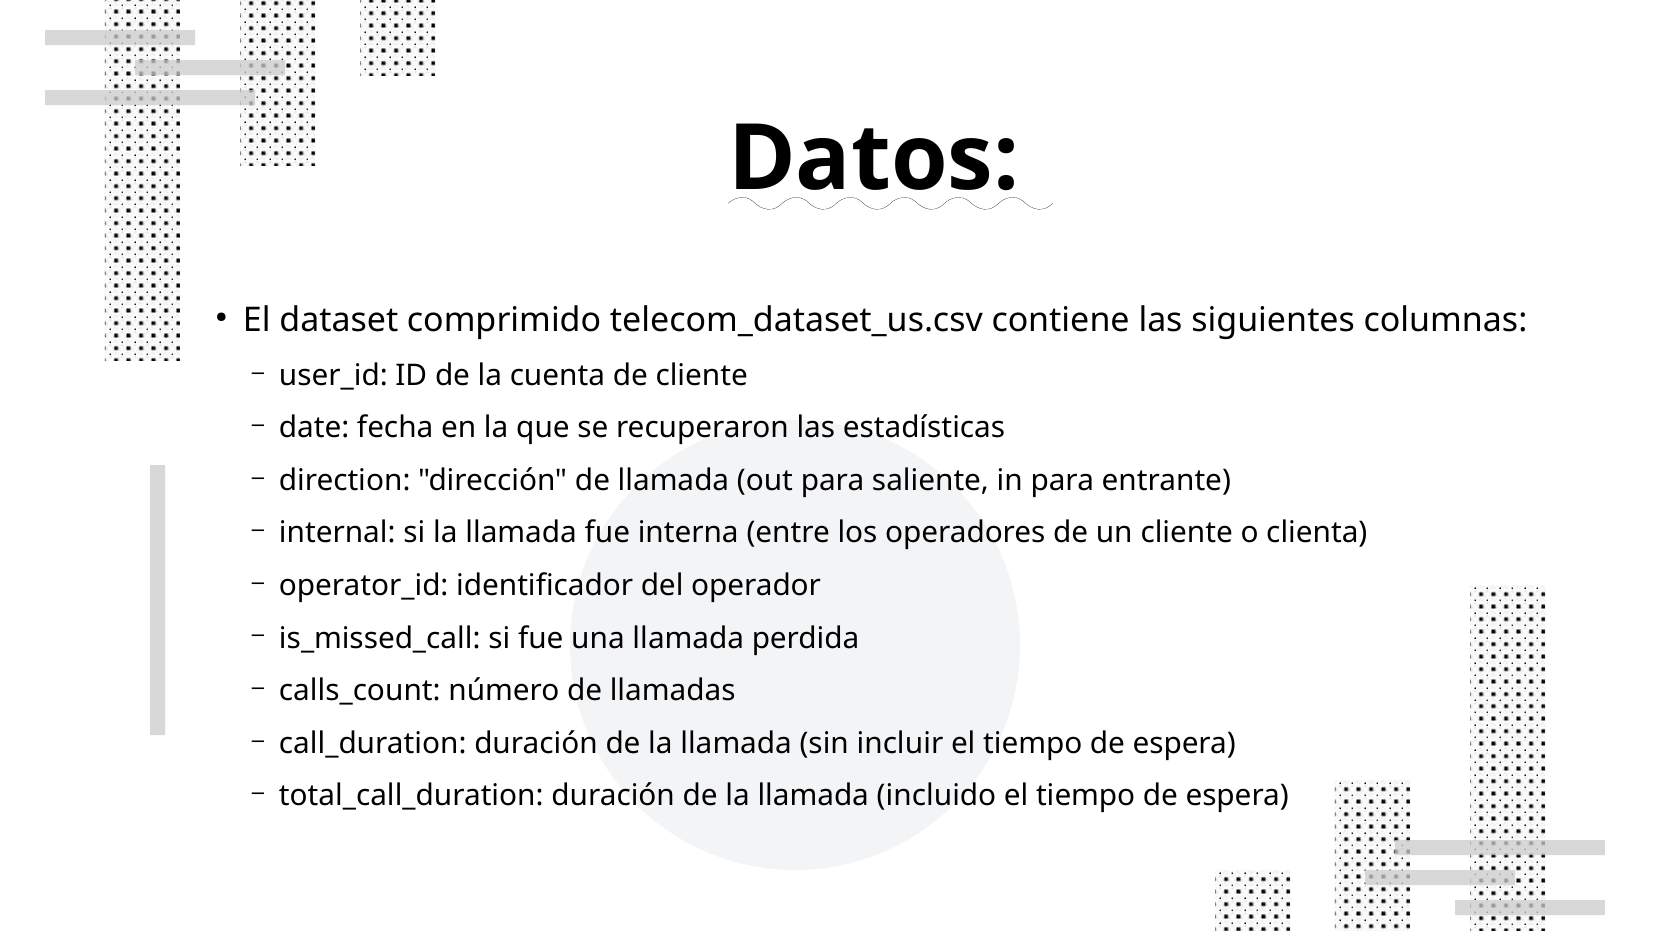

# Datos:
El dataset comprimido telecom_dataset_us.csv contiene las siguientes columnas:
user_id: ID de la cuenta de cliente
date: fecha en la que se recuperaron las estadísticas
direction: "dirección" de llamada (out para saliente, in para entrante)
internal: si la llamada fue interna (entre los operadores de un cliente o clienta)
operator_id: identificador del operador
is_missed_call: si fue una llamada perdida
calls_count: número de llamadas
call_duration: duración de la llamada (sin incluir el tiempo de espera)
total_call_duration: duración de la llamada (incluido el tiempo de espera)